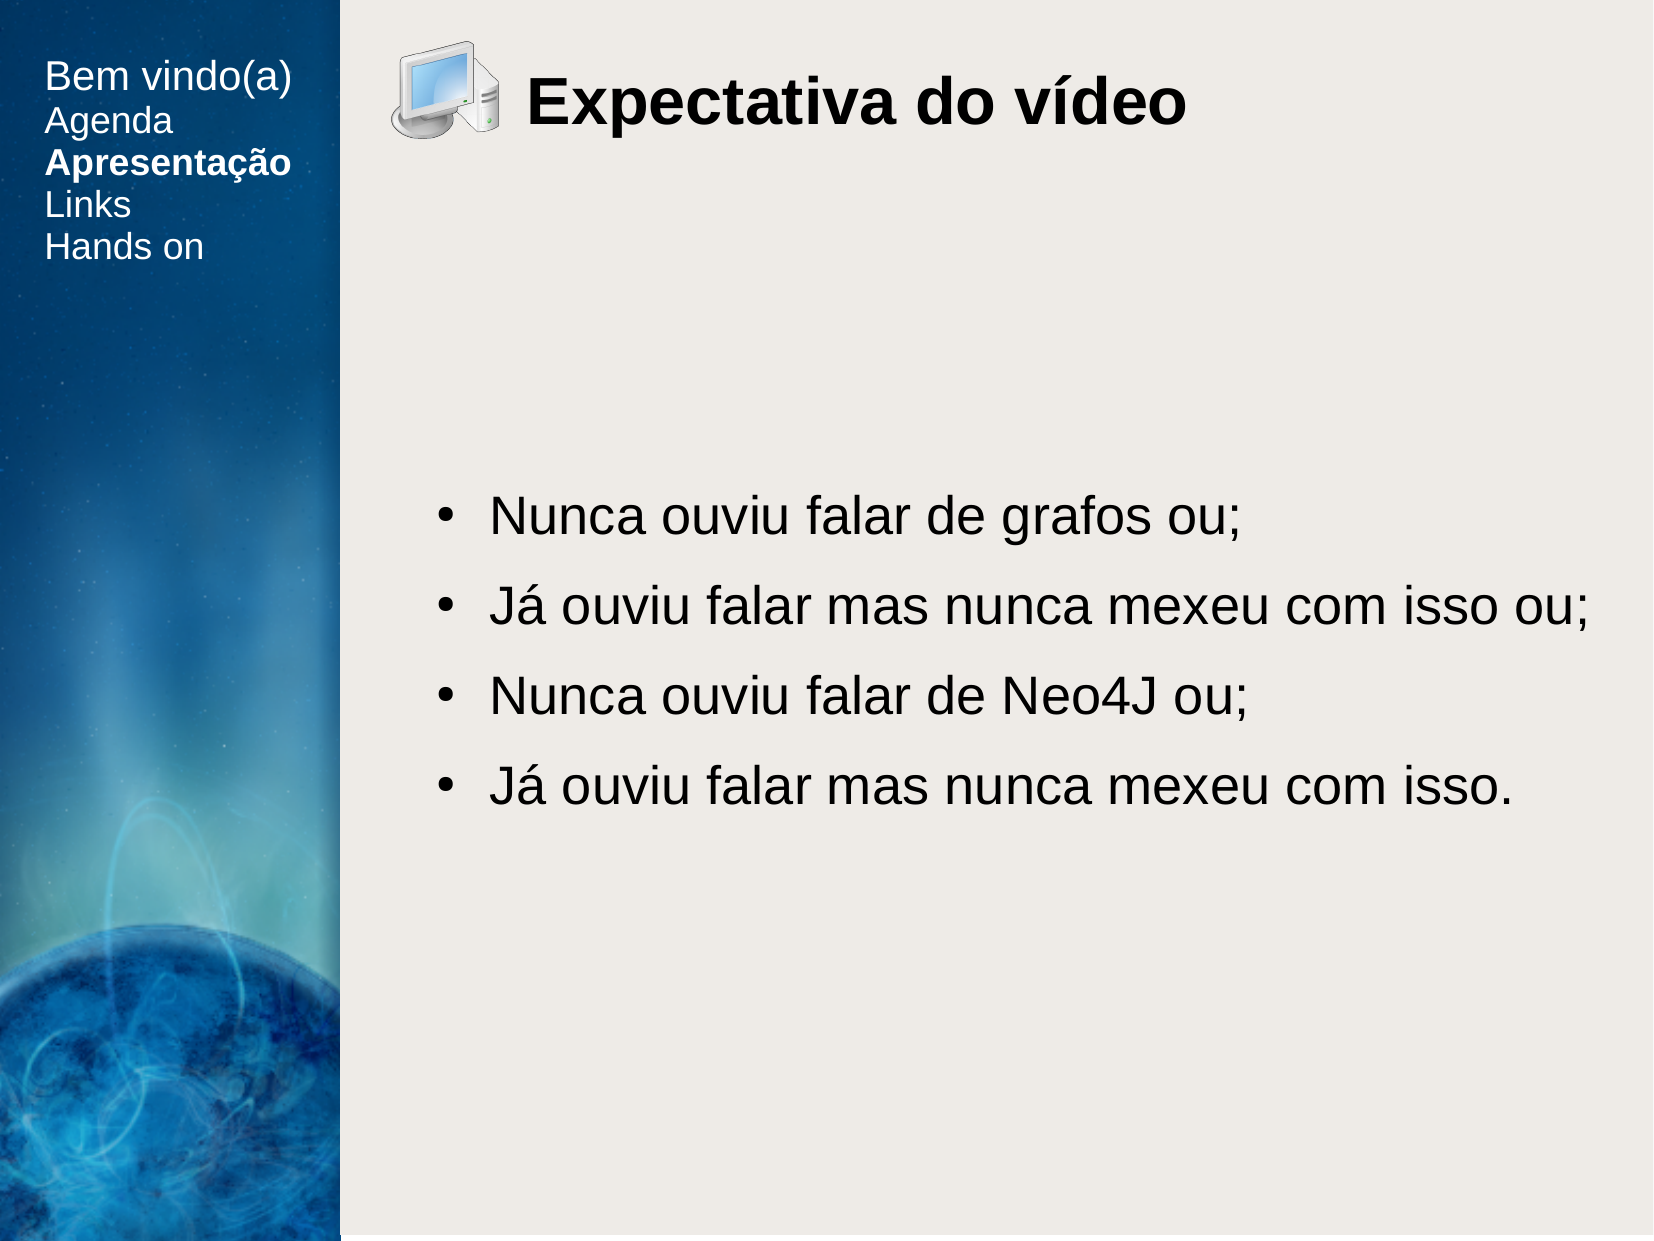

Bem vindo(a)
Agenda
Apresentação
Links
Hands on
# Agenda
Expectativa do vídeo
Nunca ouviu falar de grafos ou;
Já ouviu falar mas nunca mexeu com isso ou;
Nunca ouviu falar de Neo4J ou;
Já ouviu falar mas nunca mexeu com isso.